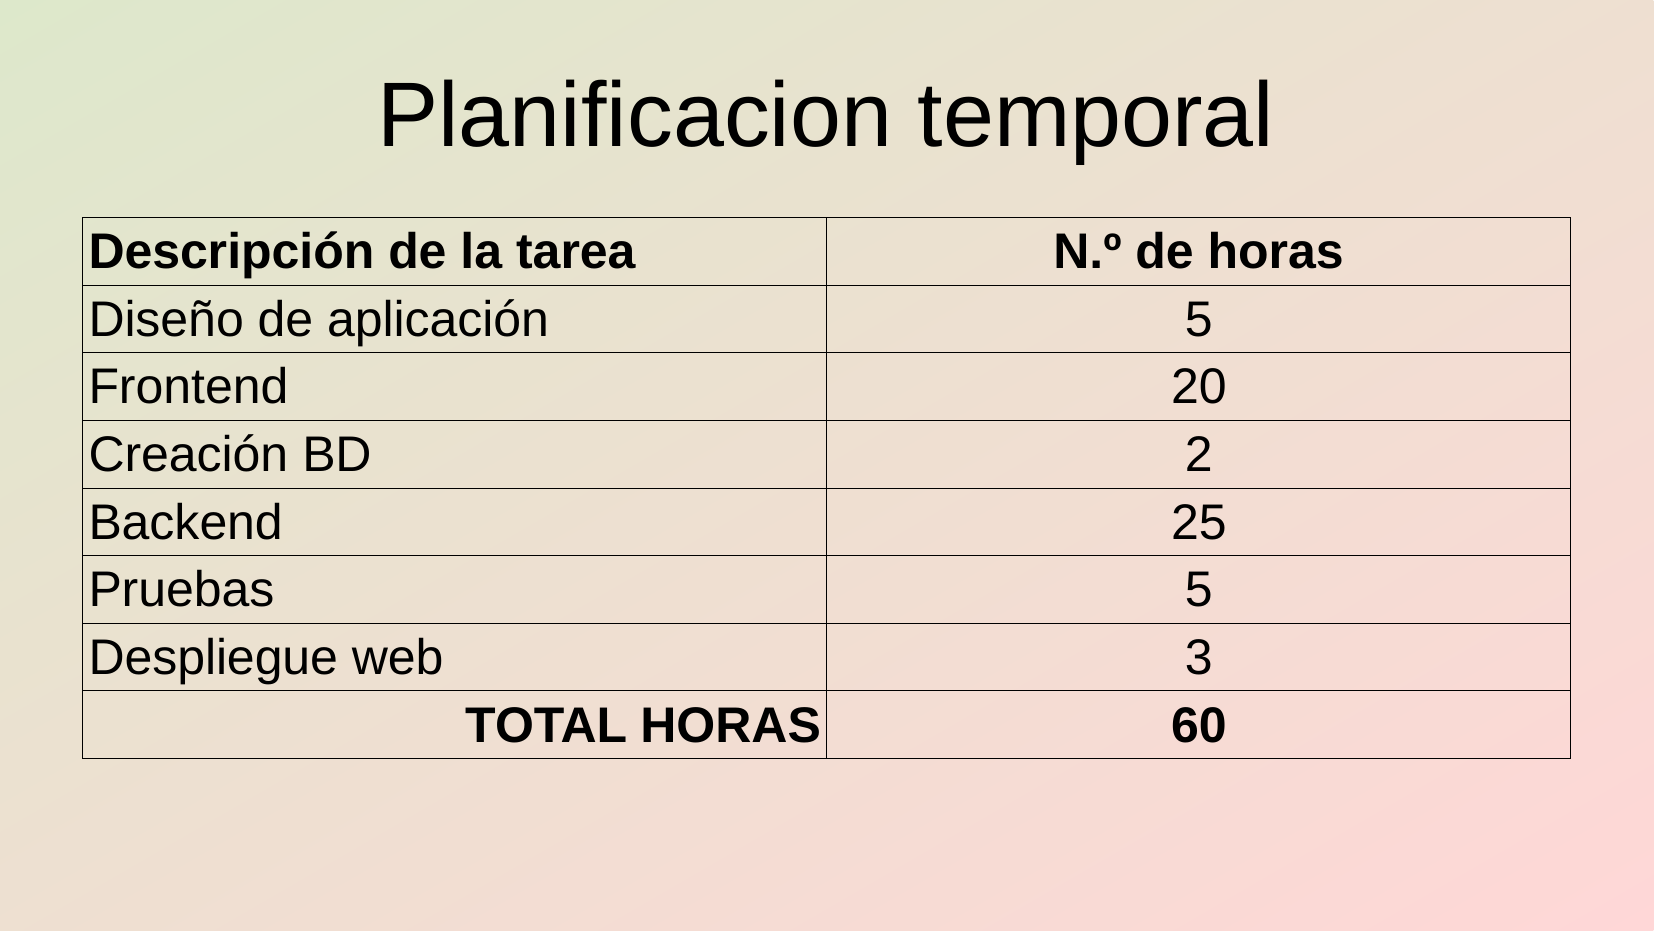

# Planificacion temporal
| Descripción de la tarea | N.º de horas |
| --- | --- |
| Diseño de aplicación | 5 |
| Frontend | 20 |
| Creación BD | 2 |
| Backend | 25 |
| Pruebas | 5 |
| Despliegue web | 3 |
| TOTAL HORAS | 60 |